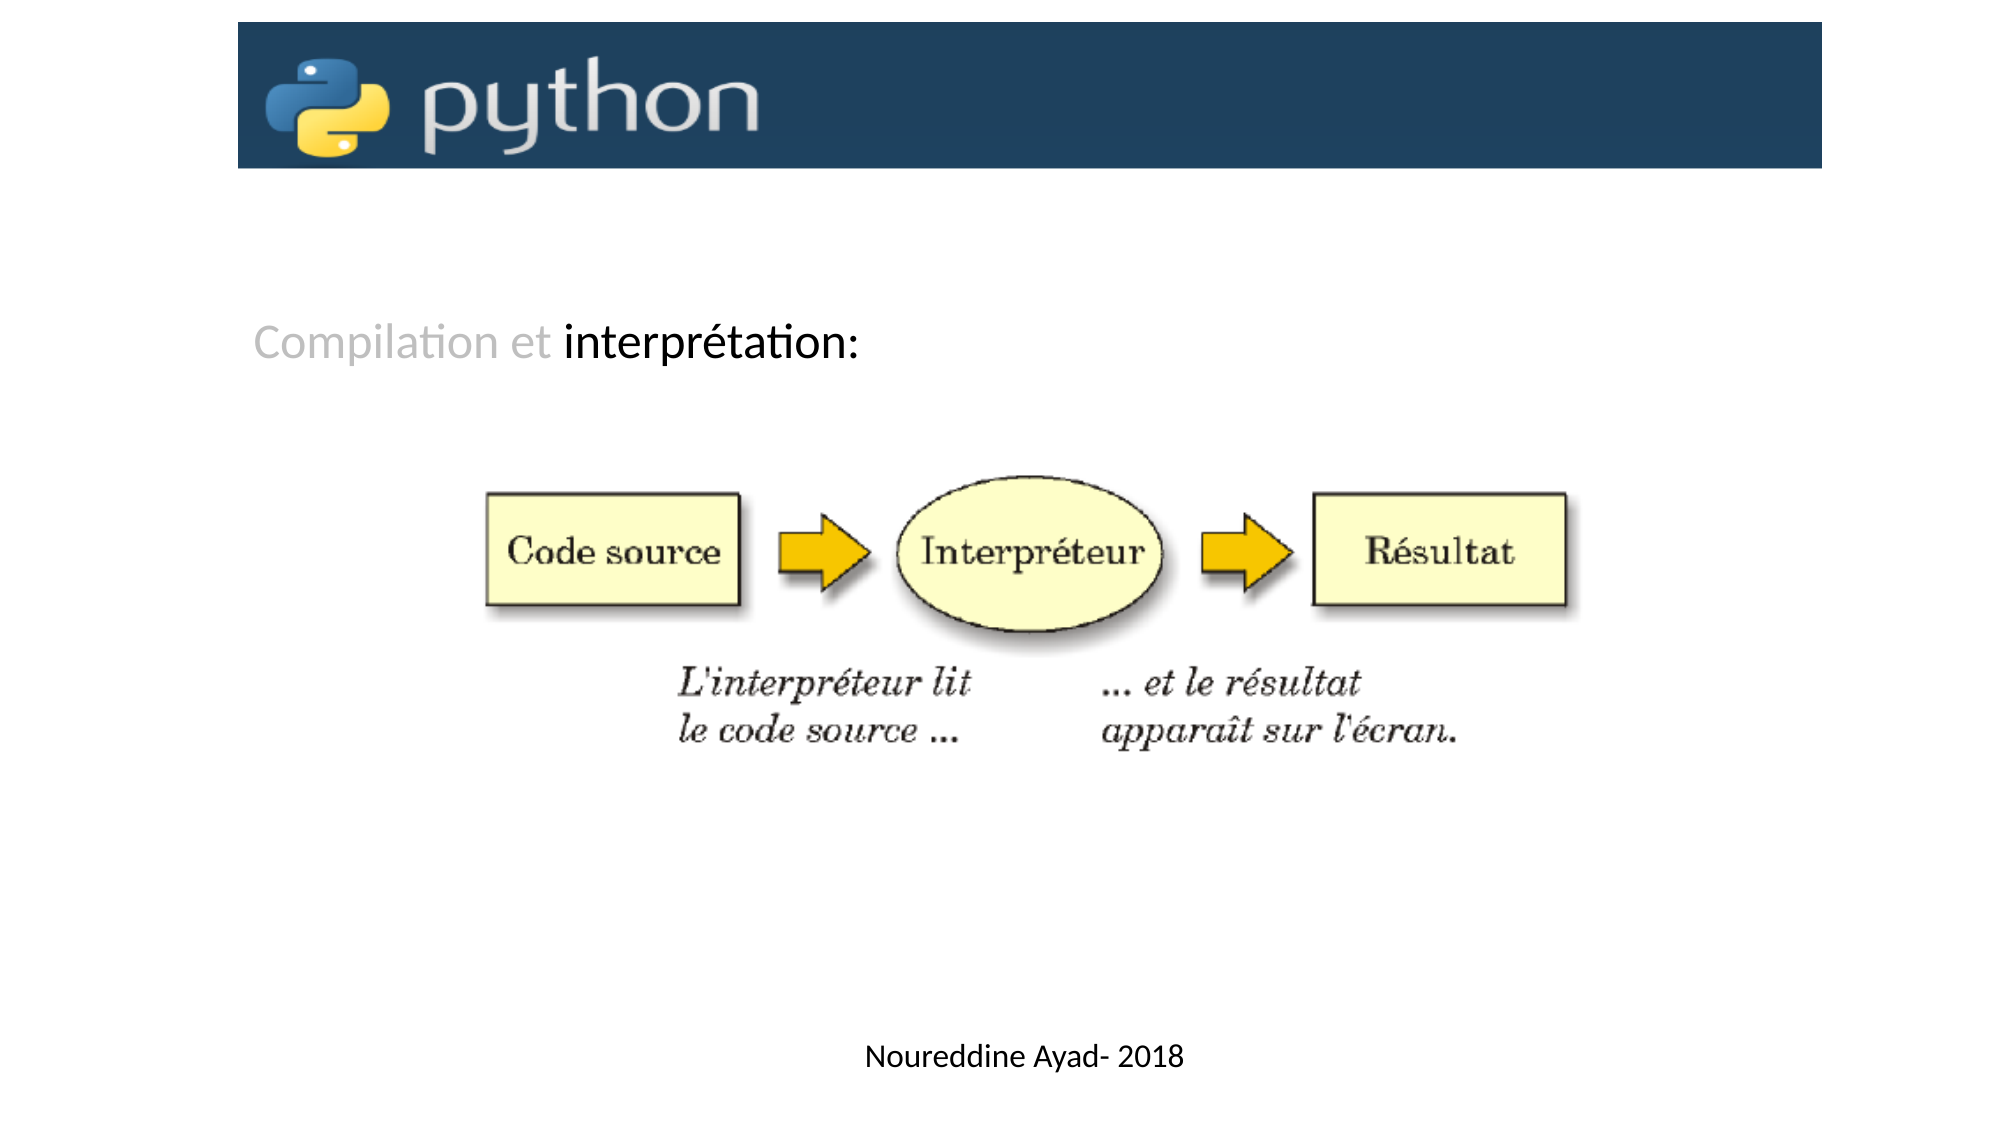

Compilation et interprétation:
# Noureddine Ayad- 2018